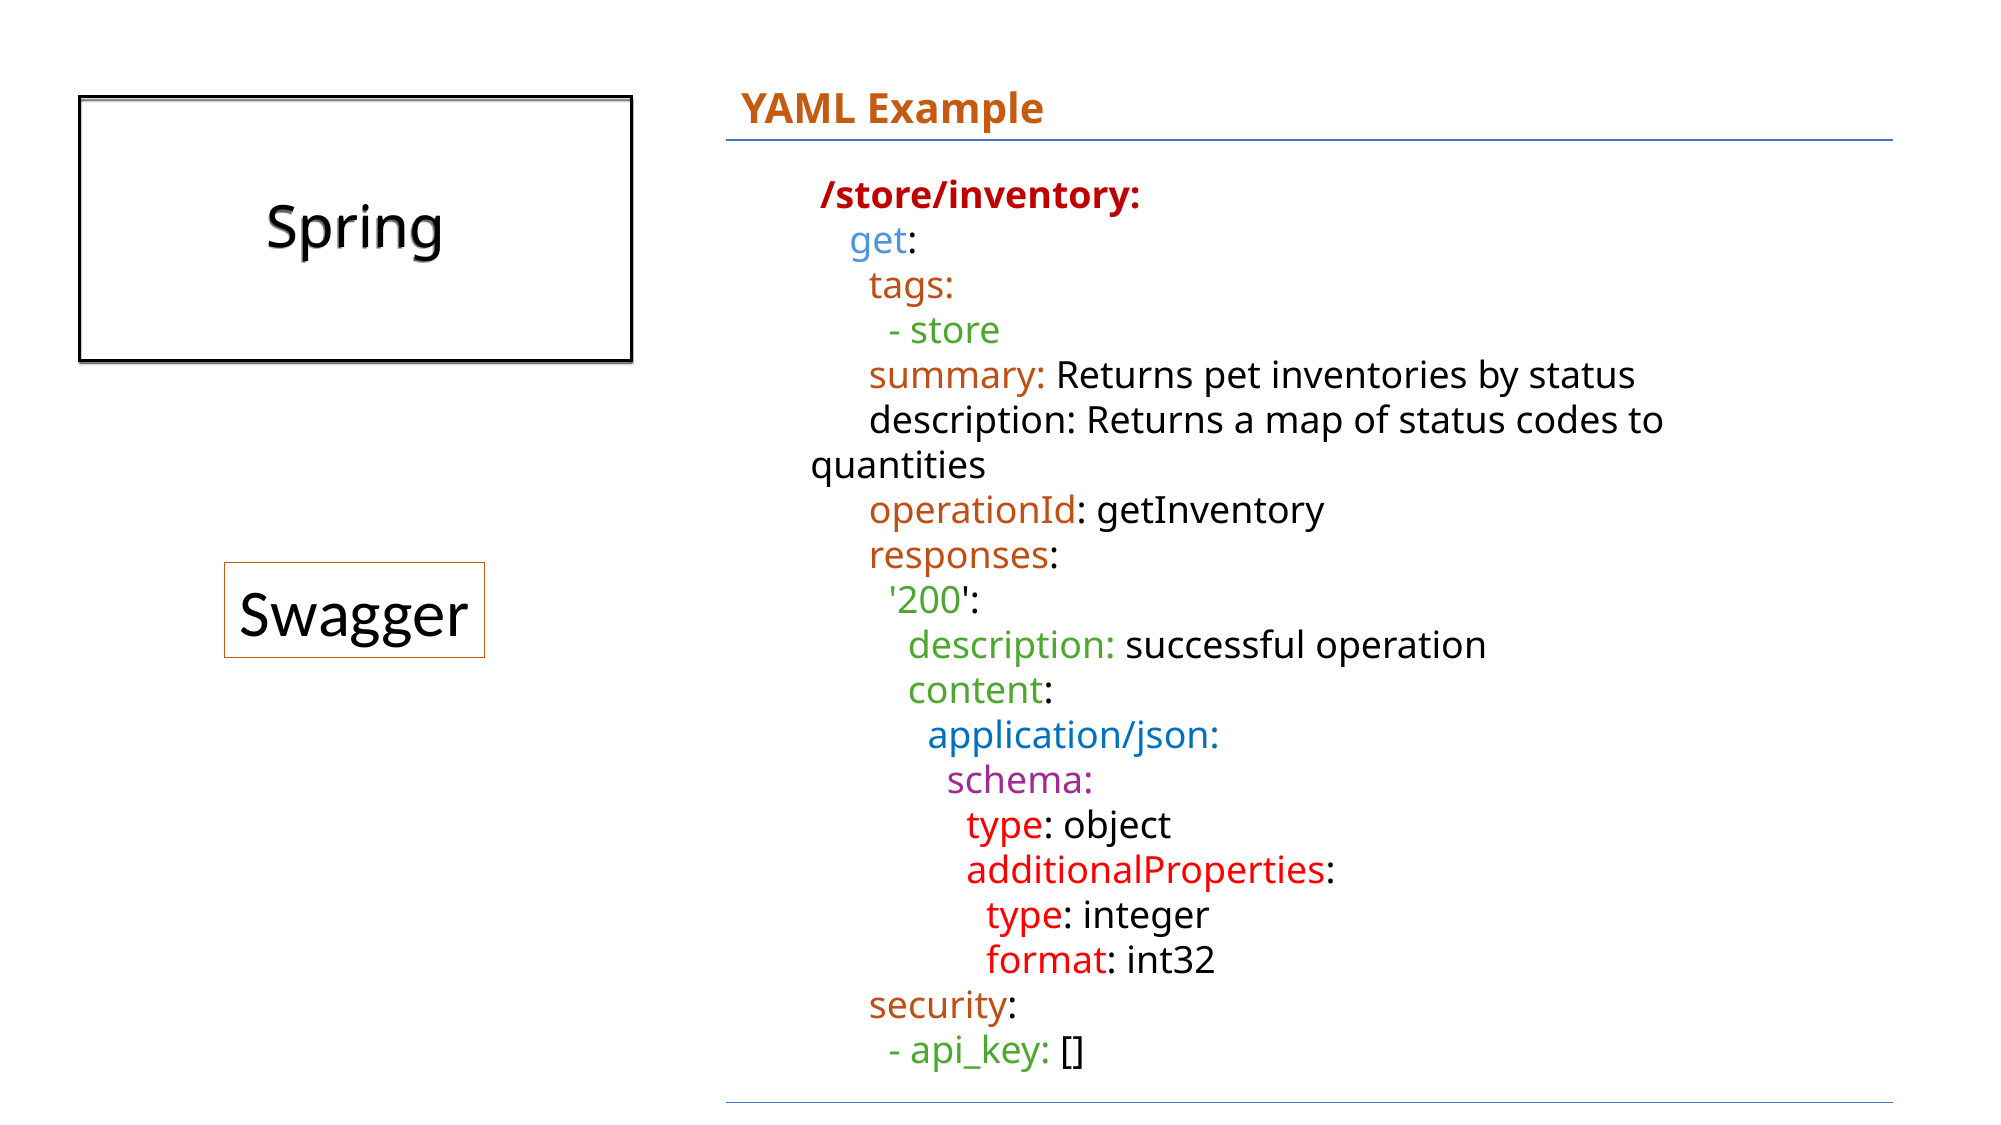

YAML Example
# Spring
 /store/inventory:
 get:
 tags:
 - store
 summary: Returns pet inventories by status
 description: Returns a map of status codes to quantities
 operationId: getInventory
 responses:
 '200':
 description: successful operation
 content:
 application/json:
 schema:
 type: object
 additionalProperties:
 type: integer
 format: int32
 security:
 - api_key: []
Swagger